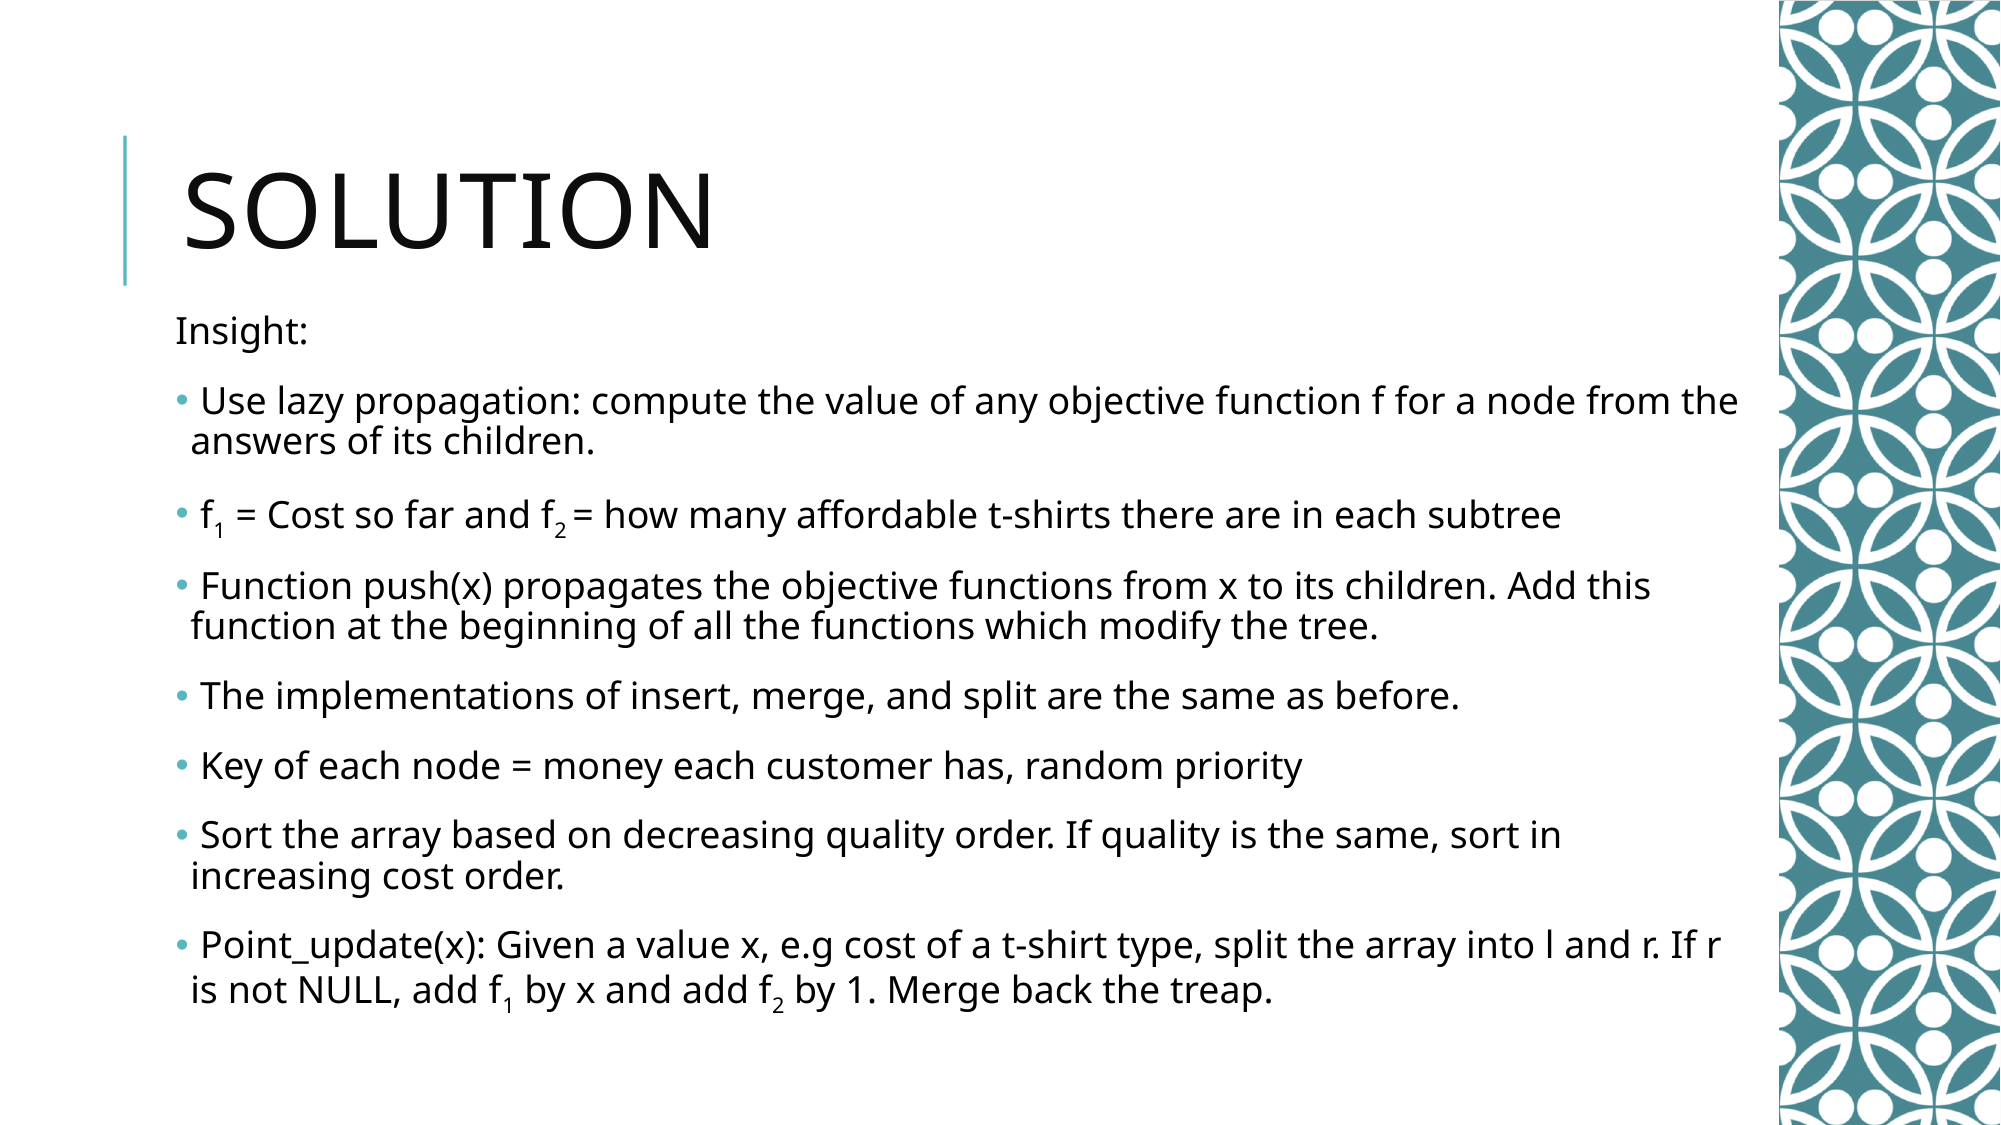

# Solution
Insight:
 Use lazy propagation: compute the value of any objective function f for a node from the answers of its children.
 f1 = Cost so far and f2 = how many affordable t-shirts there are in each subtree
 Function push(x) propagates the objective functions from x to its children. Add this function at the beginning of all the functions which modify the tree.
 The implementations of insert, merge, and split are the same as before.
 Key of each node = money each customer has, random priority
 Sort the array based on decreasing quality order. If quality is the same, sort in increasing cost order.
 Point_update(x): Given a value x, e.g cost of a t-shirt type, split the array into l and r. If r is not NULL, add f1 by x and add f2 by 1. Merge back the treap.